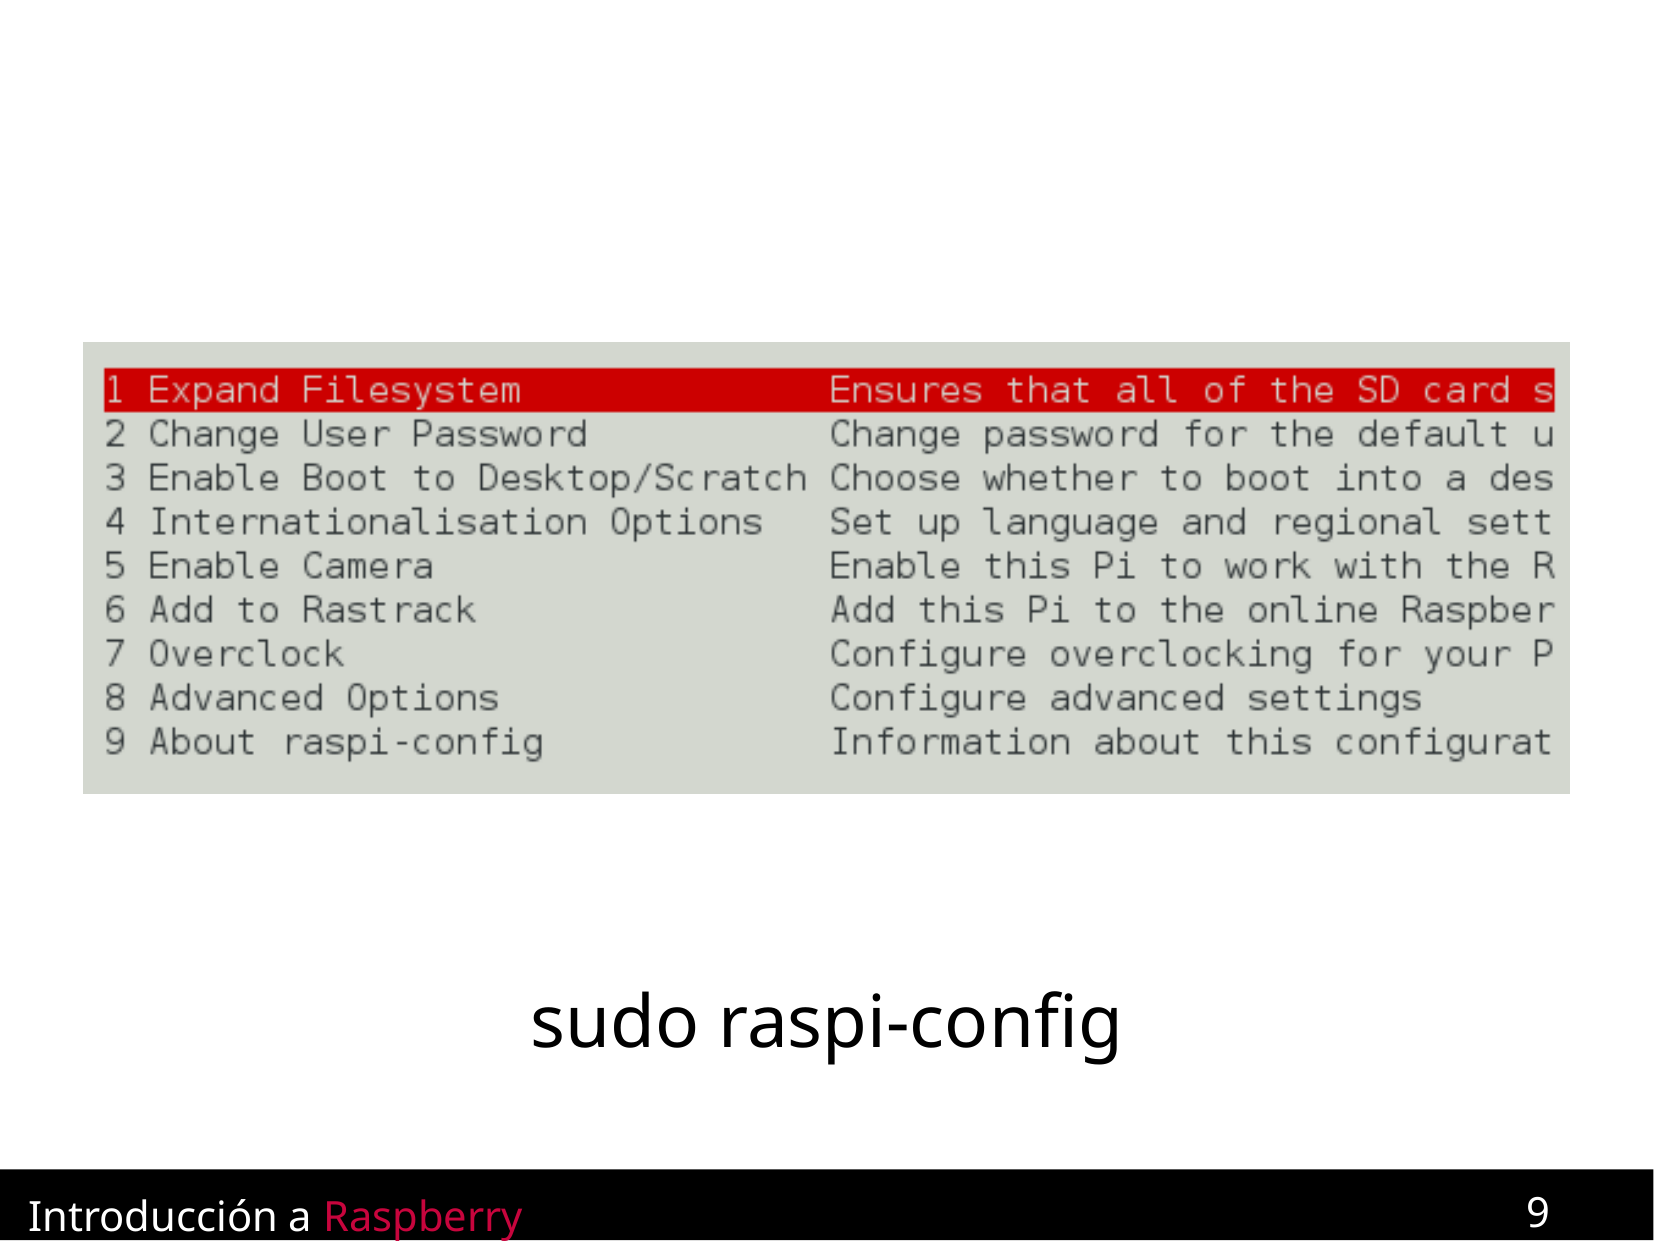

# sudo raspi-config
Introducción a Raspberry Pi